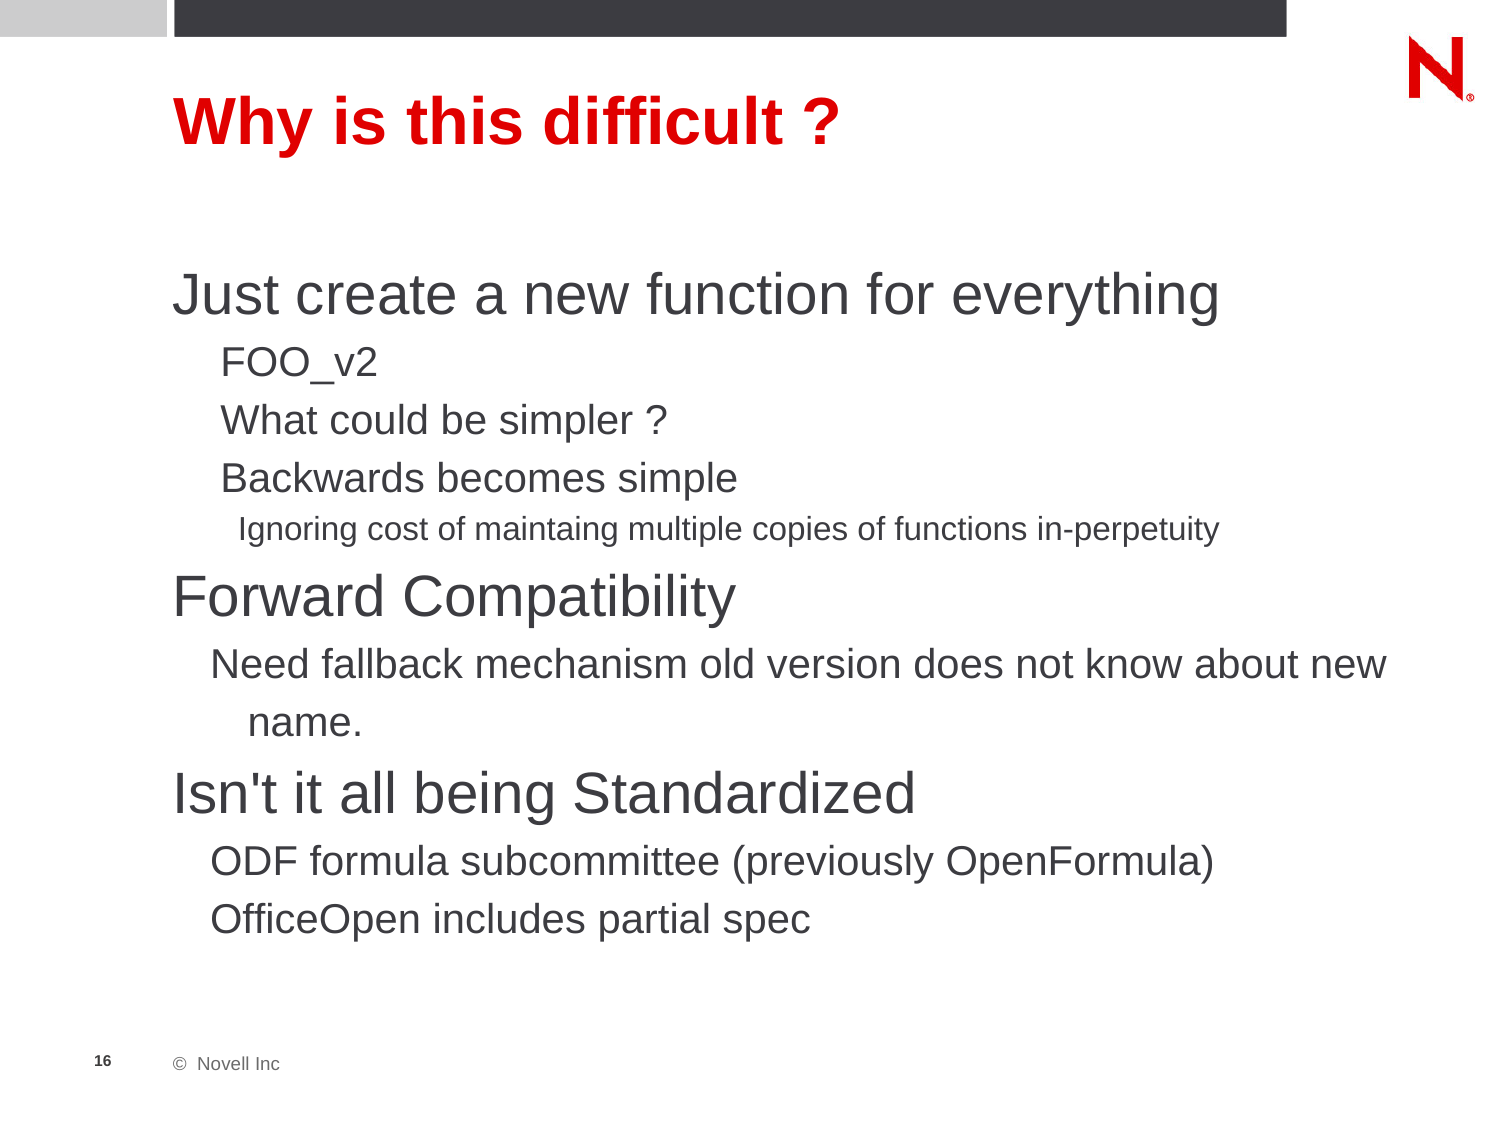

# Why is this difficult ?
Just create a new function for everything
FOO_v2
What could be simpler ?
Backwards becomes simple
Ignoring cost of maintaing multiple copies of functions in-perpetuity
Forward Compatibility
Need fallback mechanism old version does not know about new name.
Isn't it all being Standardized
ODF formula subcommittee (previously OpenFormula)
OfficeOpen includes partial spec